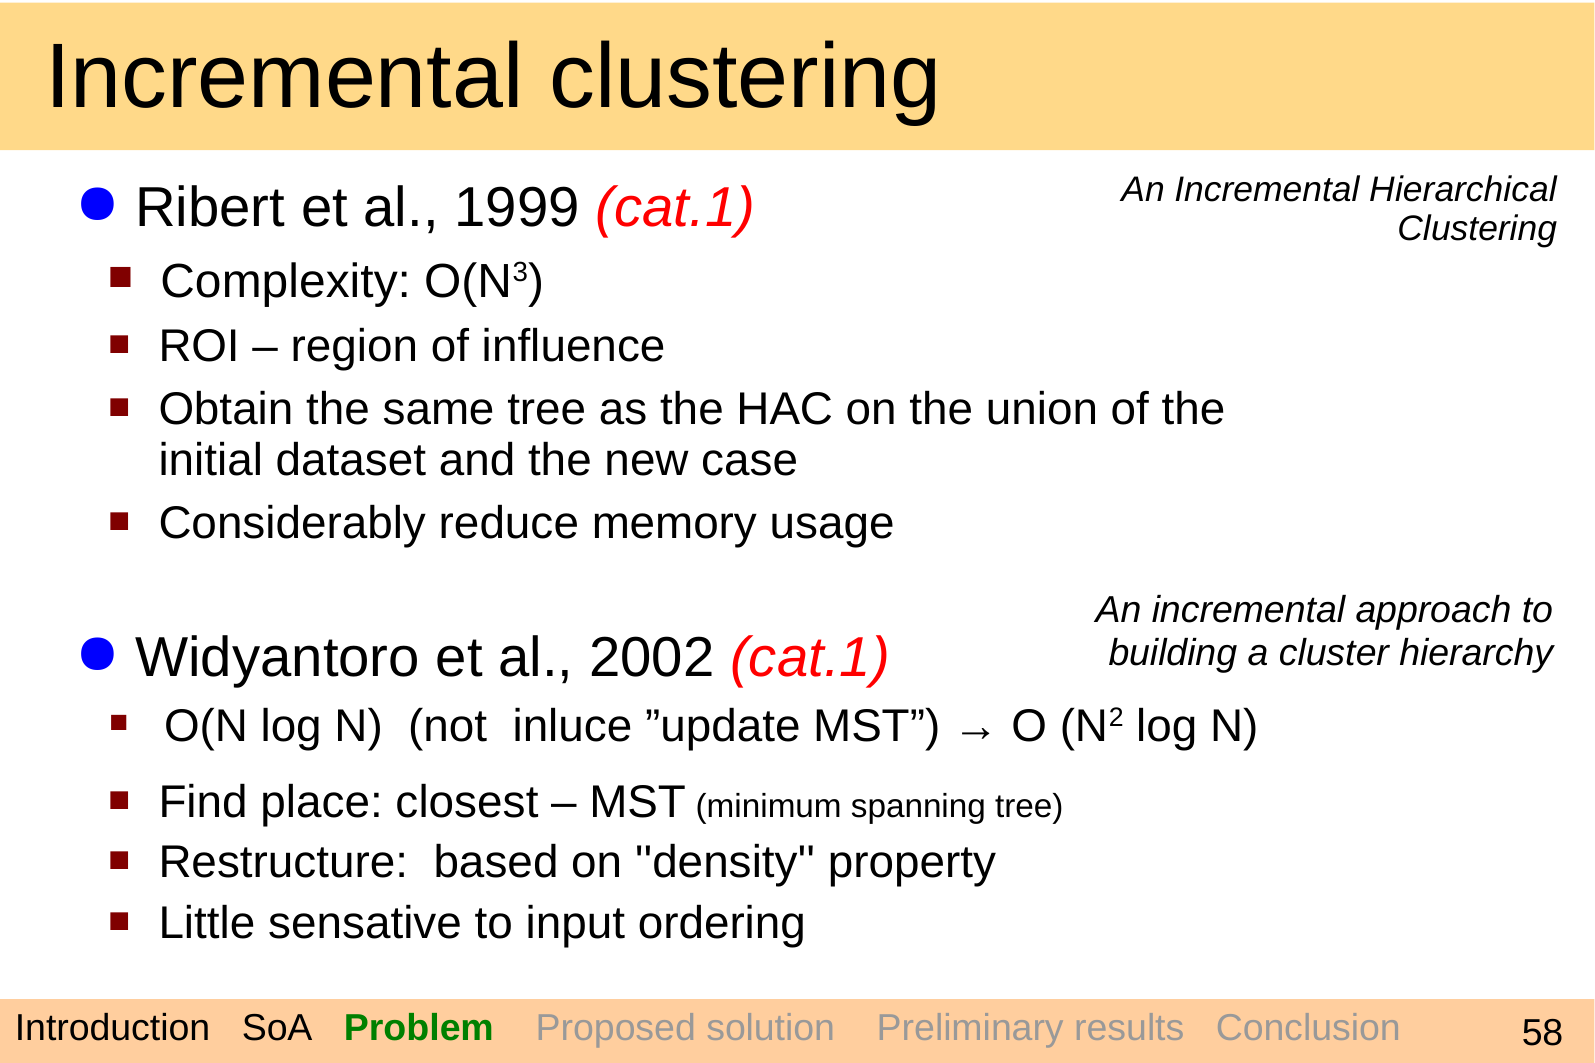

Incremental clustering
An Incremental Hierarchical Clustering
 Ribert et al., 1999 (cat.1)
 Complexity: O(N3)
 ROI – region of influence
 Obtain the same tree as the HAC on the union of the
 initial dataset and the new case
 Considerably reduce memory usage
#
An incremental approach to building a cluster hierarchy
 Widyantoro et al., 2002 (cat.1)
O(N log N) (not inluce ”update MST”) → O (N2 log N)
 Find place: closest – MST (minimum spanning tree)
 Restructure: based on ''density'' property
 Little sensative to input ordering
Introduction SoA Problem Proposed solution Preliminary results Conclusion